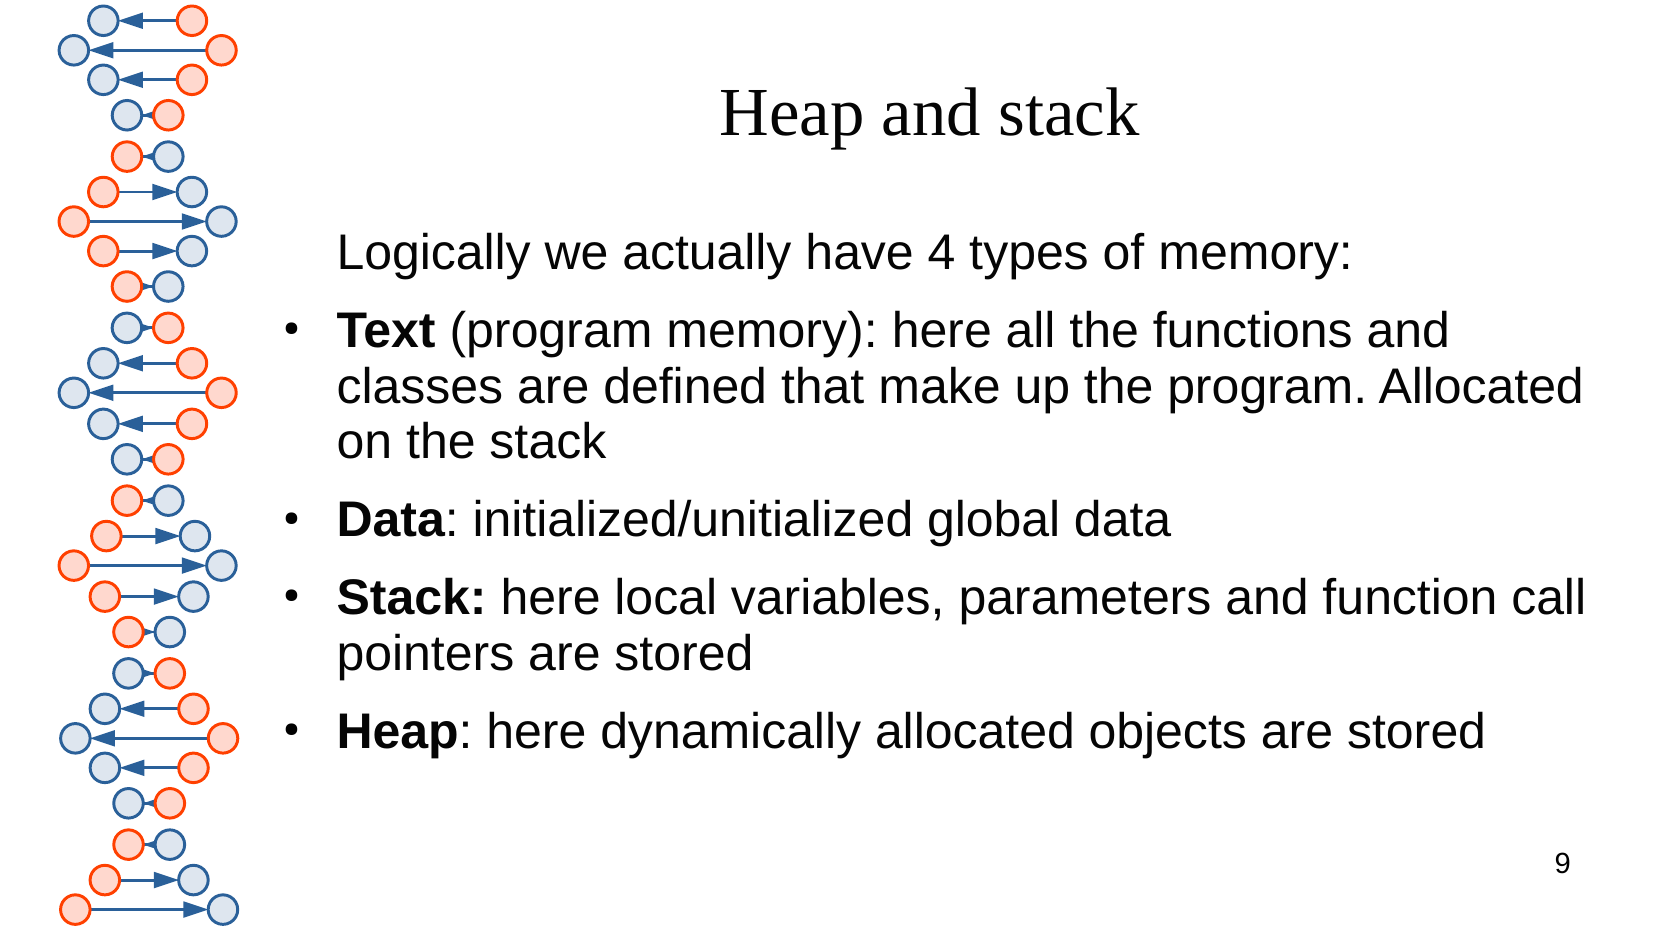

# Heap and stack
Logically we actually have 4 types of memory:
Text (program memory): here all the functions and classes are defined that make up the program. Allocated on the stack
Data: initialized/unitialized global data
Stack: here local variables, parameters and function call pointers are stored
Heap: here dynamically allocated objects are stored
9